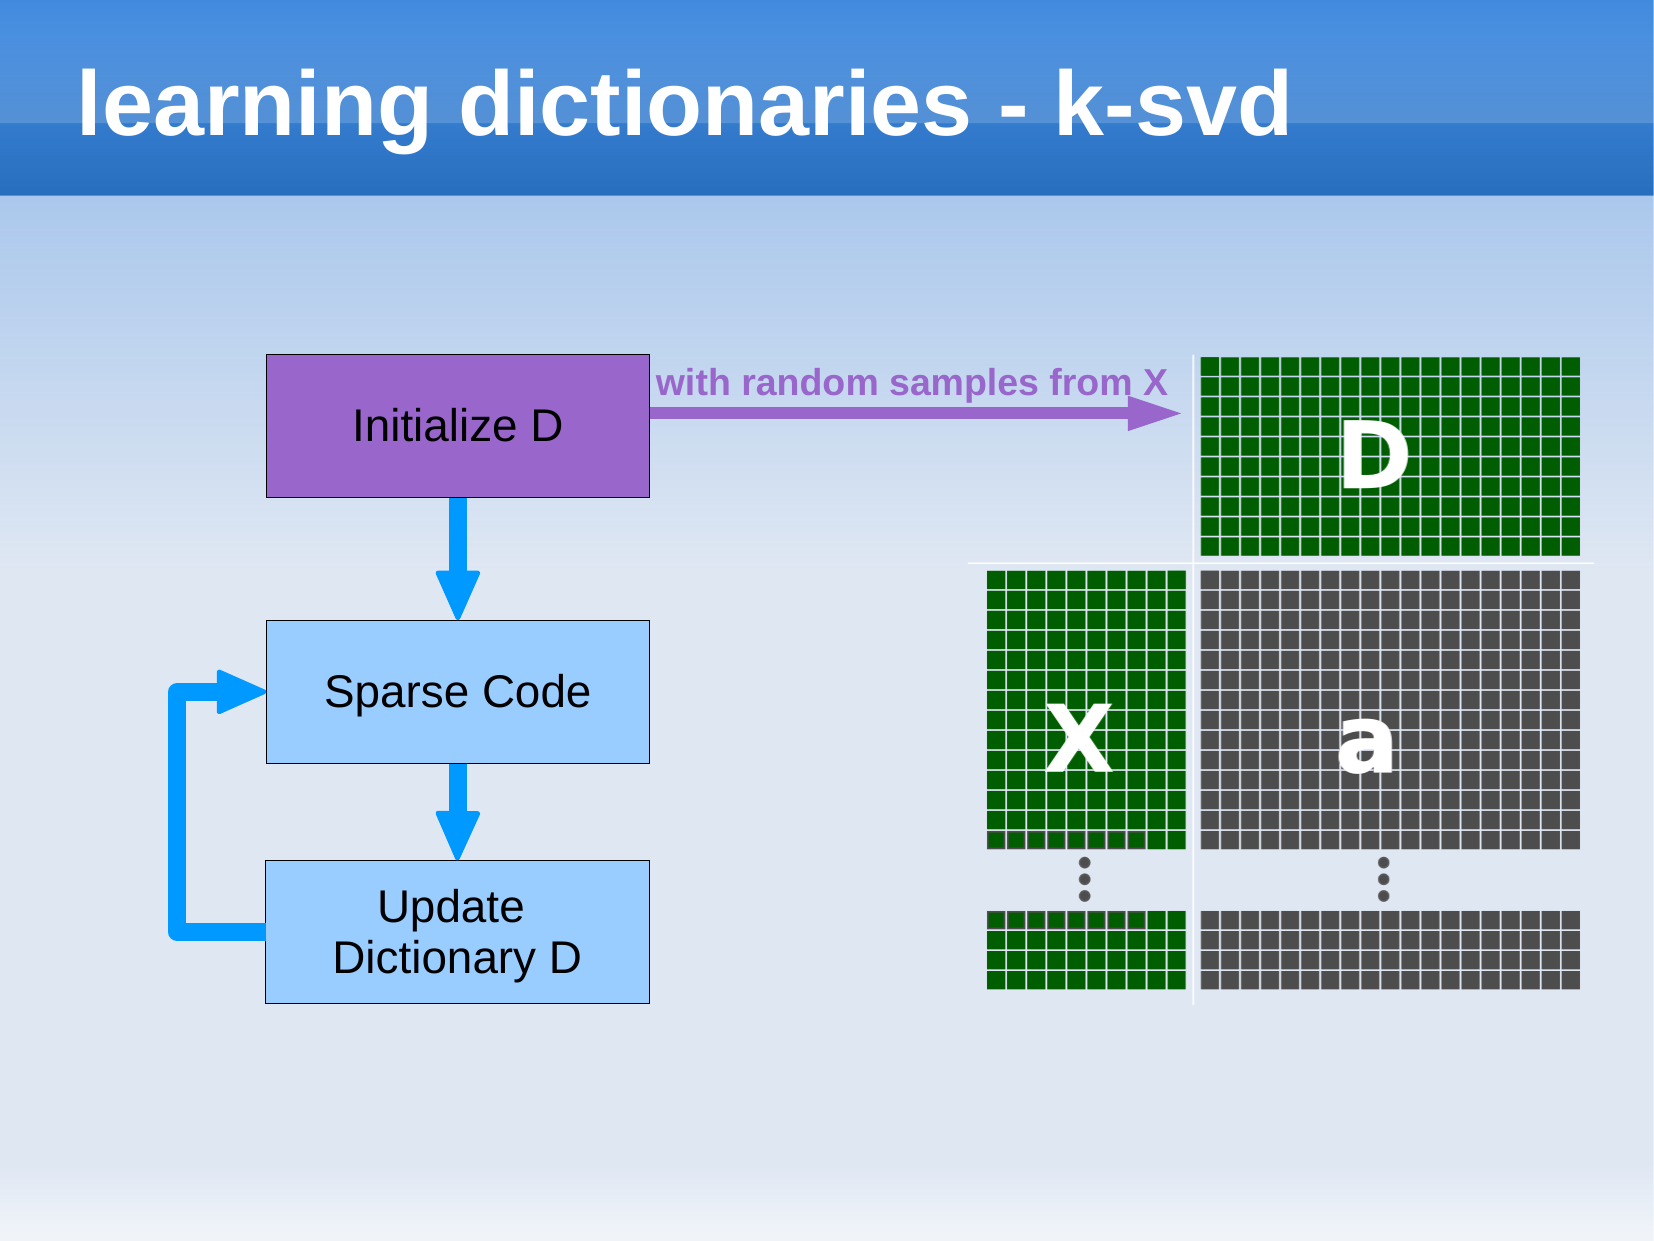

# learning dictionaries - k-svd
Initialize D
with random samples from X
Sparse Code
Update
Dictionary D